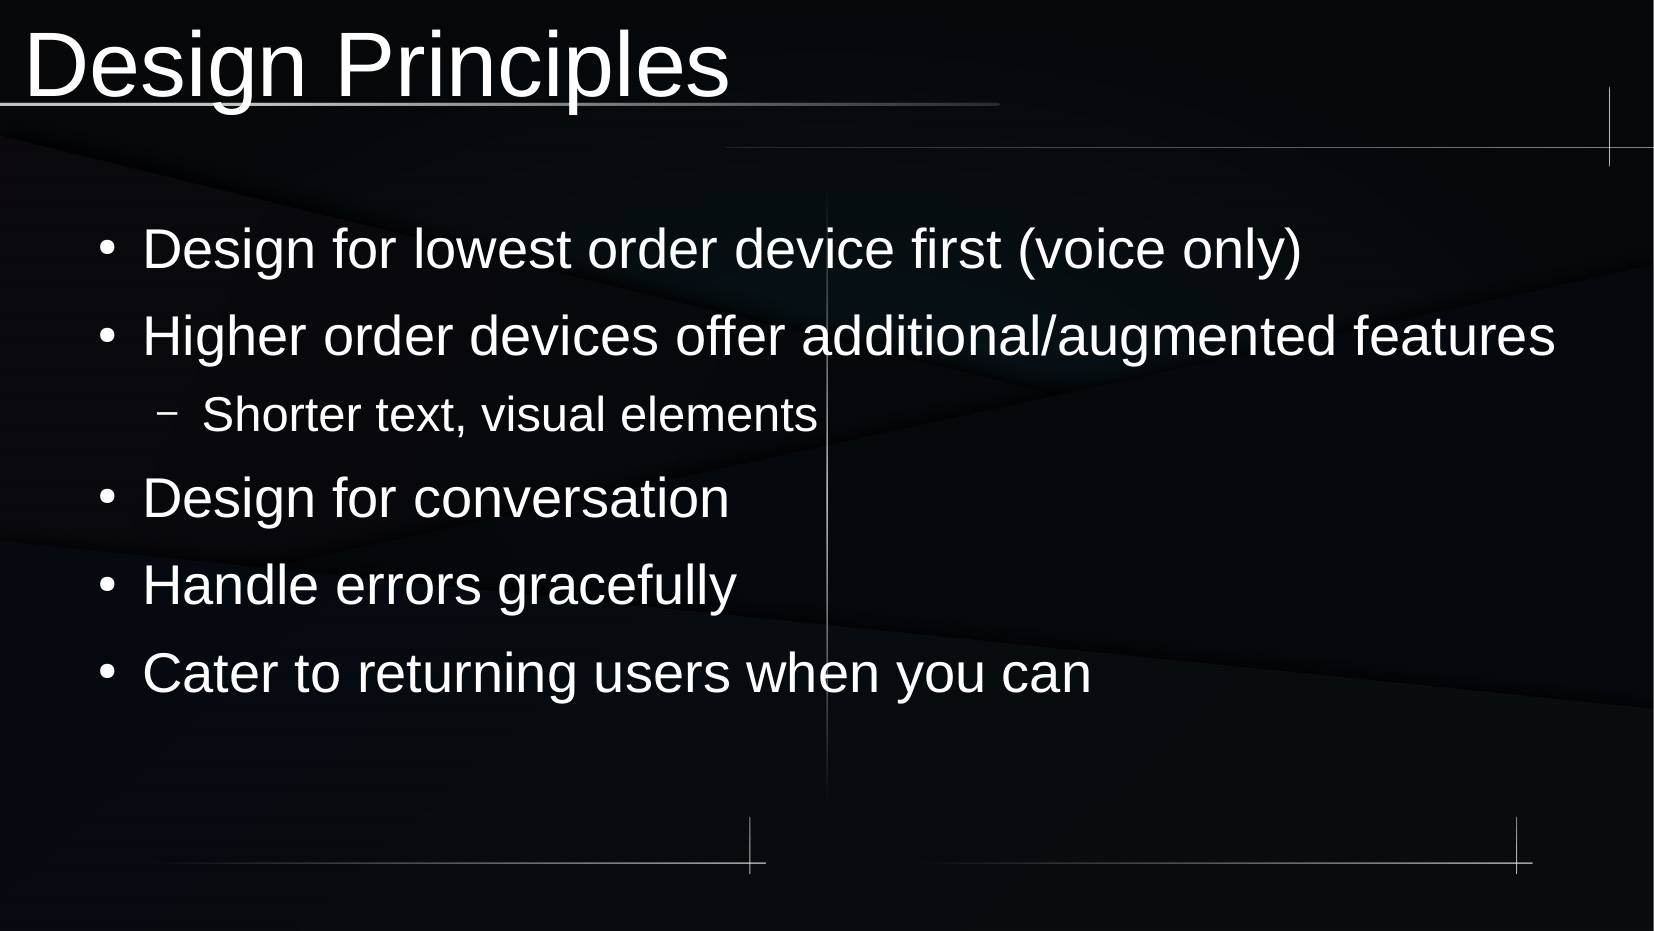

# Design Principles
Design for lowest order device first (voice only)
Higher order devices offer additional/augmented features
Shorter text, visual elements
Design for conversation
Handle errors gracefully
Cater to returning users when you can